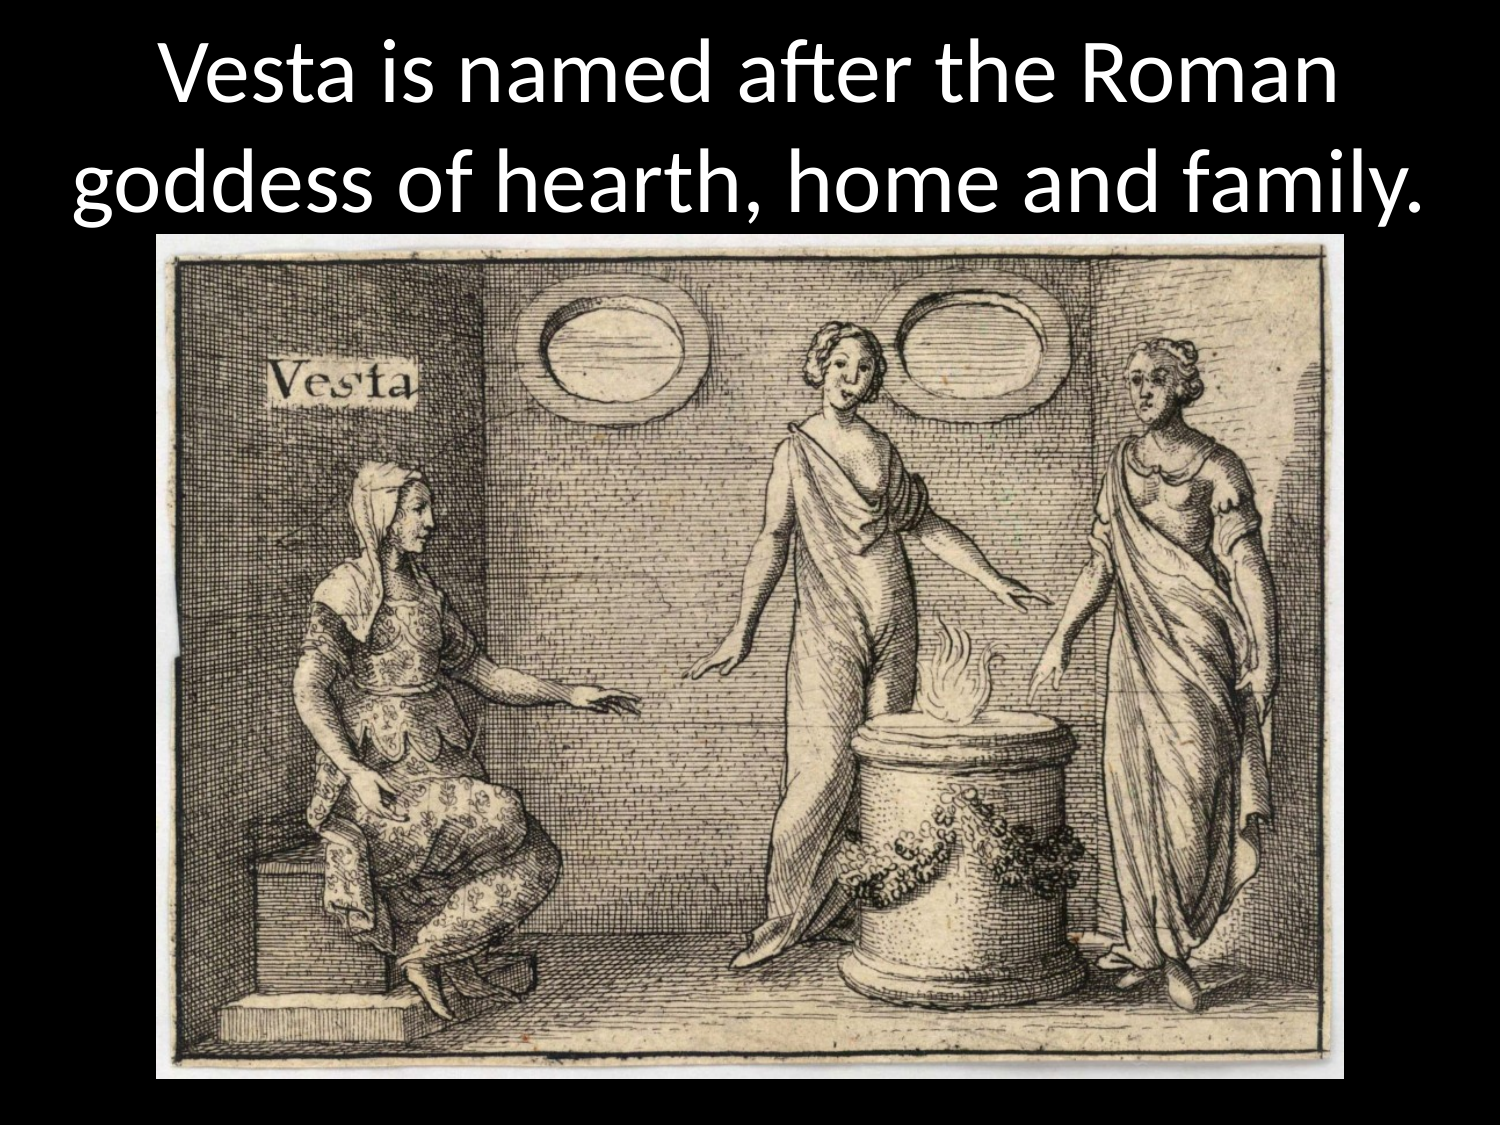

Vesta is named after the Roman goddess of hearth, home and family.